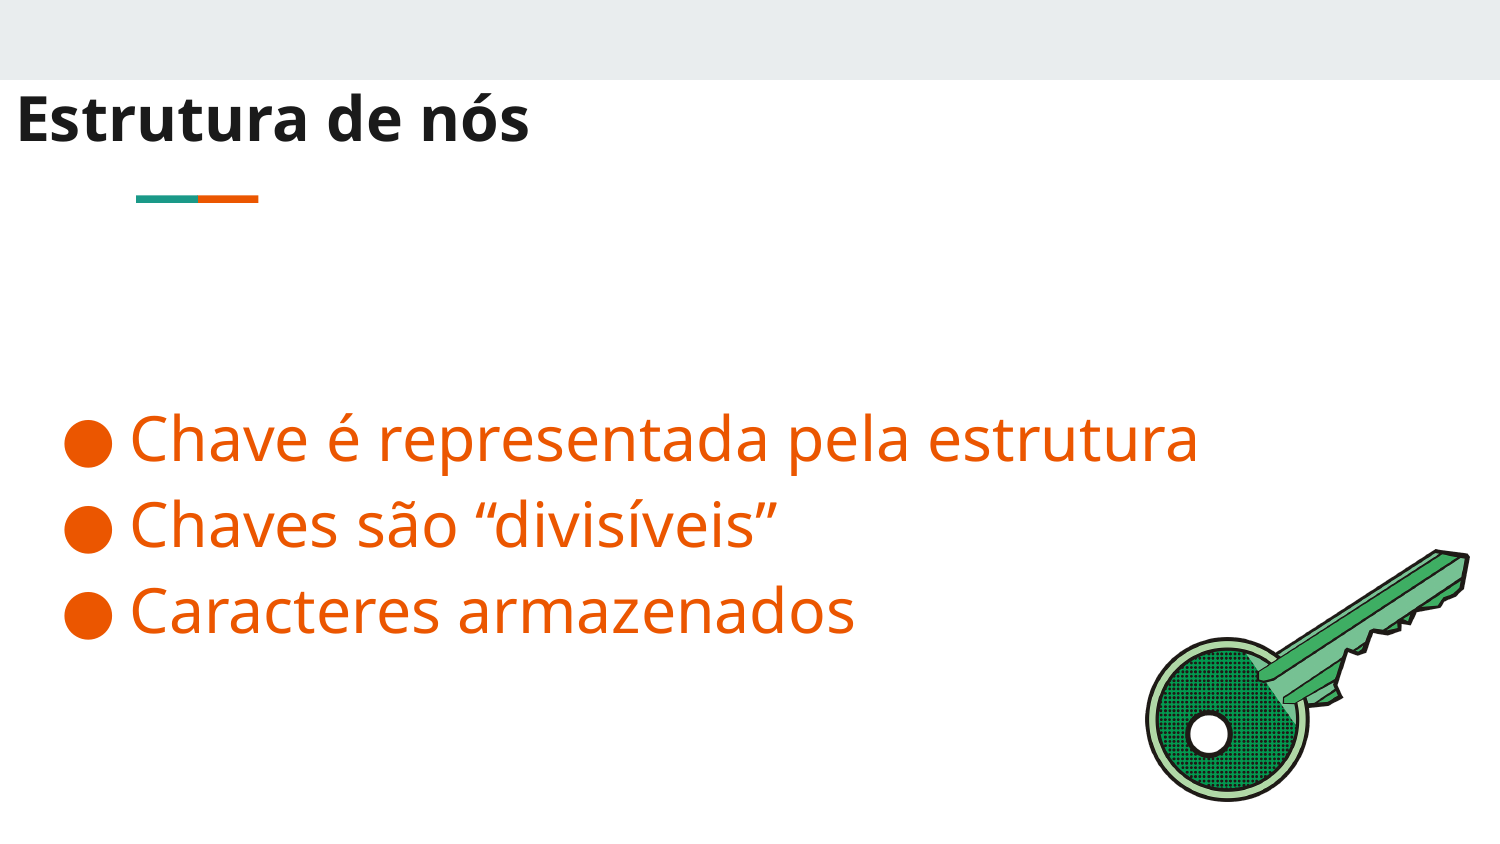

# Estrutura de nós
Chave é representada pela estrutura
Chaves são “divisíveis”
Caracteres armazenados